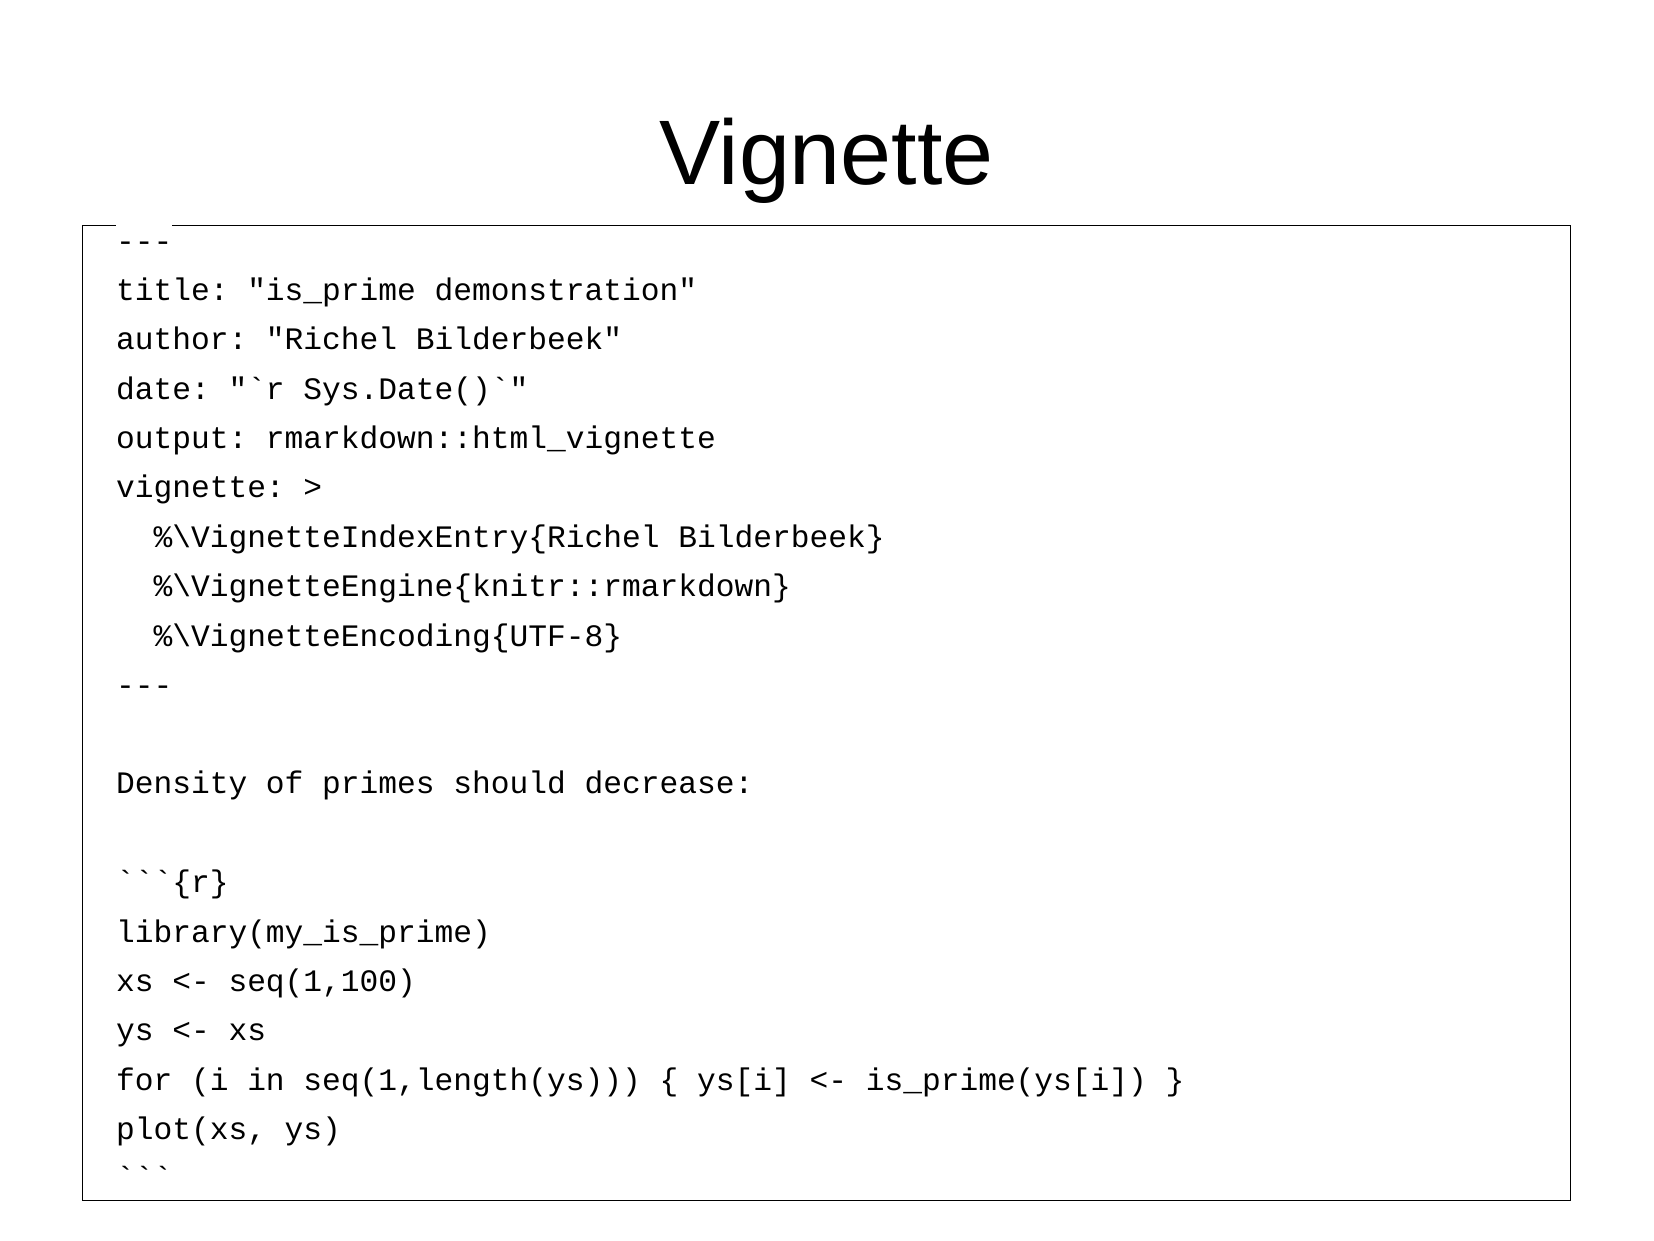

# Vignette
---
title: "is_prime demonstration"
author: "Richel Bilderbeek"
date: "`r Sys.Date()`"
output: rmarkdown::html_vignette
vignette: >
 %\VignetteIndexEntry{Richel Bilderbeek}
 %\VignetteEngine{knitr::rmarkdown}
 %\VignetteEncoding{UTF-8}
---
Density of primes should decrease:
```{r}
library(my_is_prime)
xs <- seq(1,100)
ys <- xs
for (i in seq(1,length(ys))) { ys[i] <- is_prime(ys[i]) }
plot(xs, ys)
```